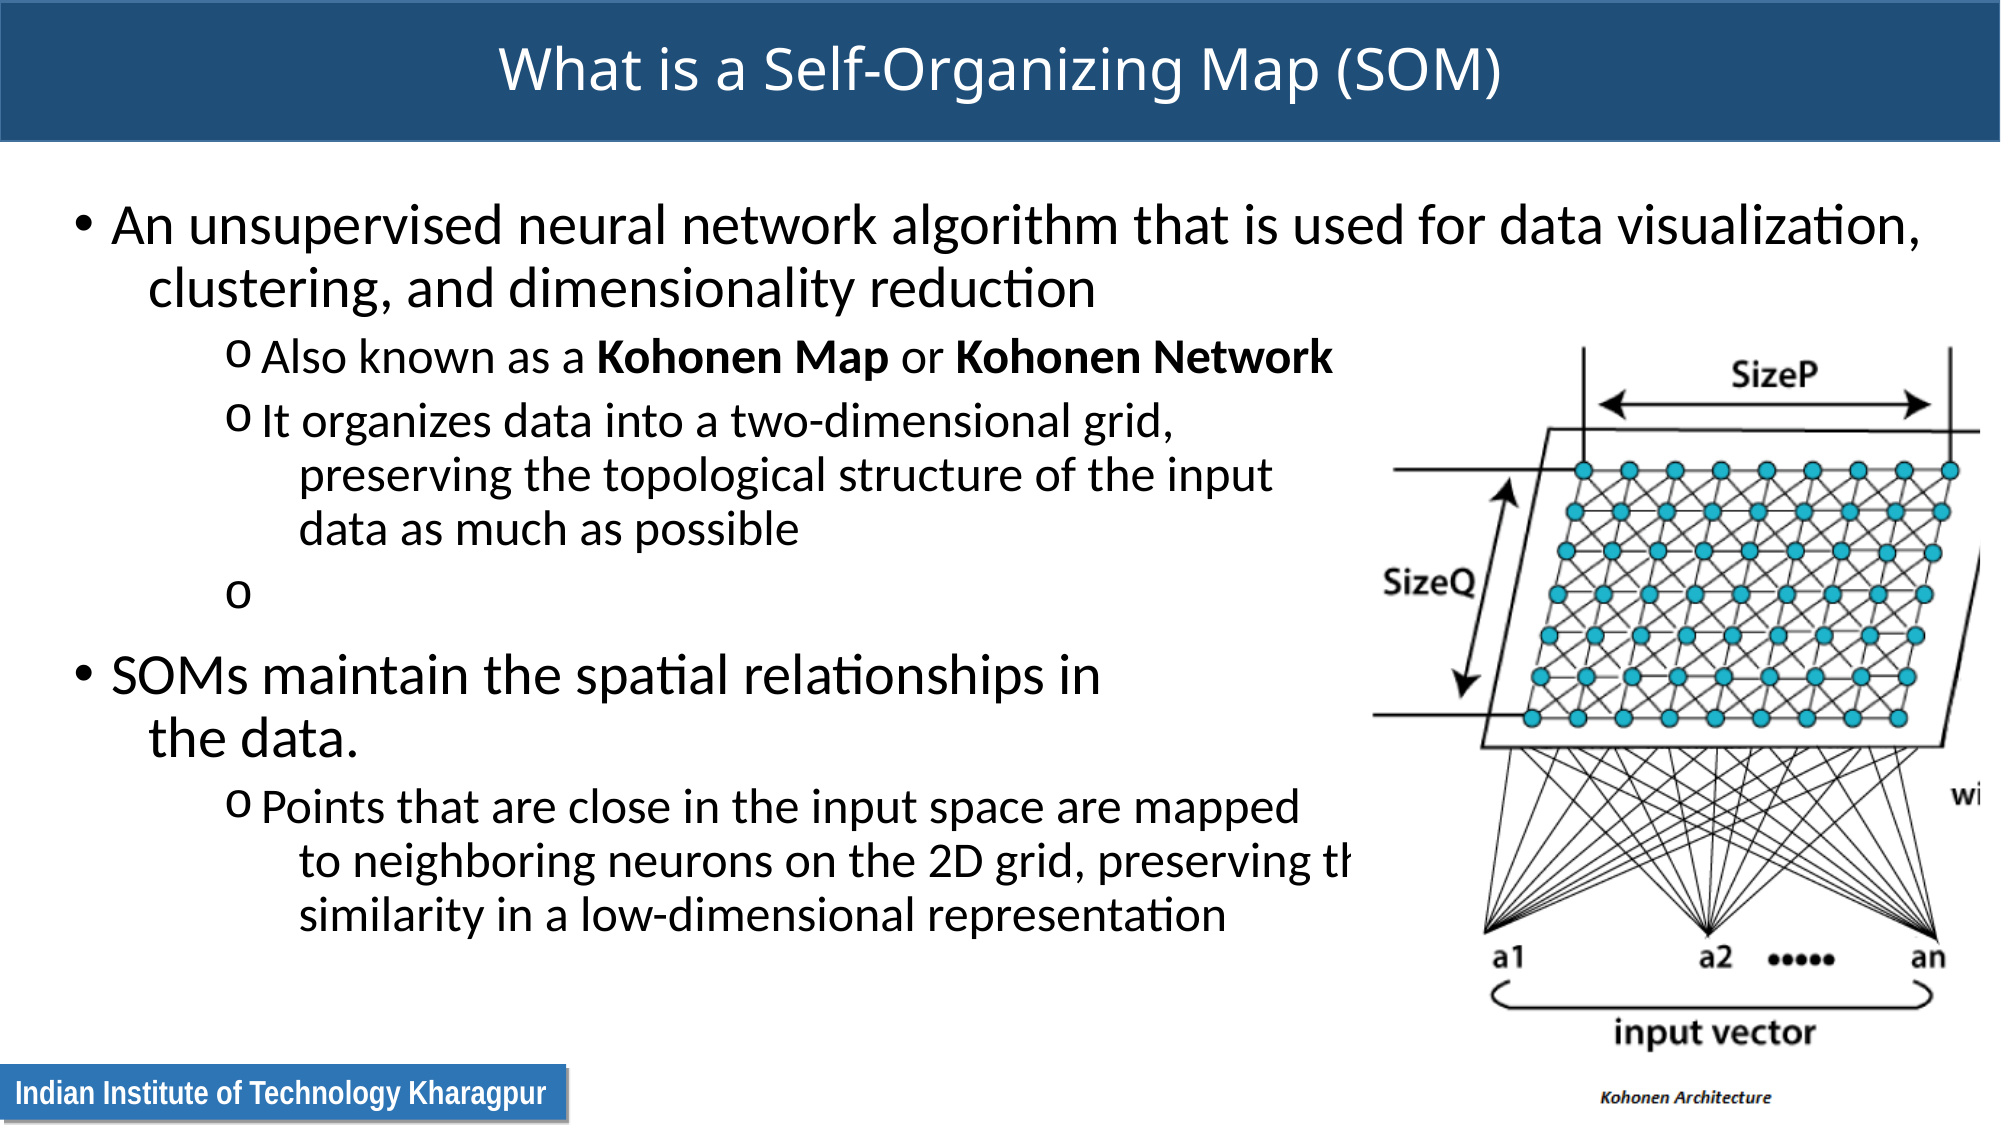

What is a Self-Organizing Map (SOM)
# An unsupervised neural network algorithm that is used for data visualization, clustering, and dimensionality reduction
Also known as a Kohonen Map or Kohonen Network
It organizes data into a two-dimensional grid,
preserving the topological structure of the input
data as much as possible
SOMs maintain the spatial relationships in
the data.
Points that are close in the input space are mapped
to neighboring neurons on the 2D grid, preserving the
similarity in a low-dimensional representation